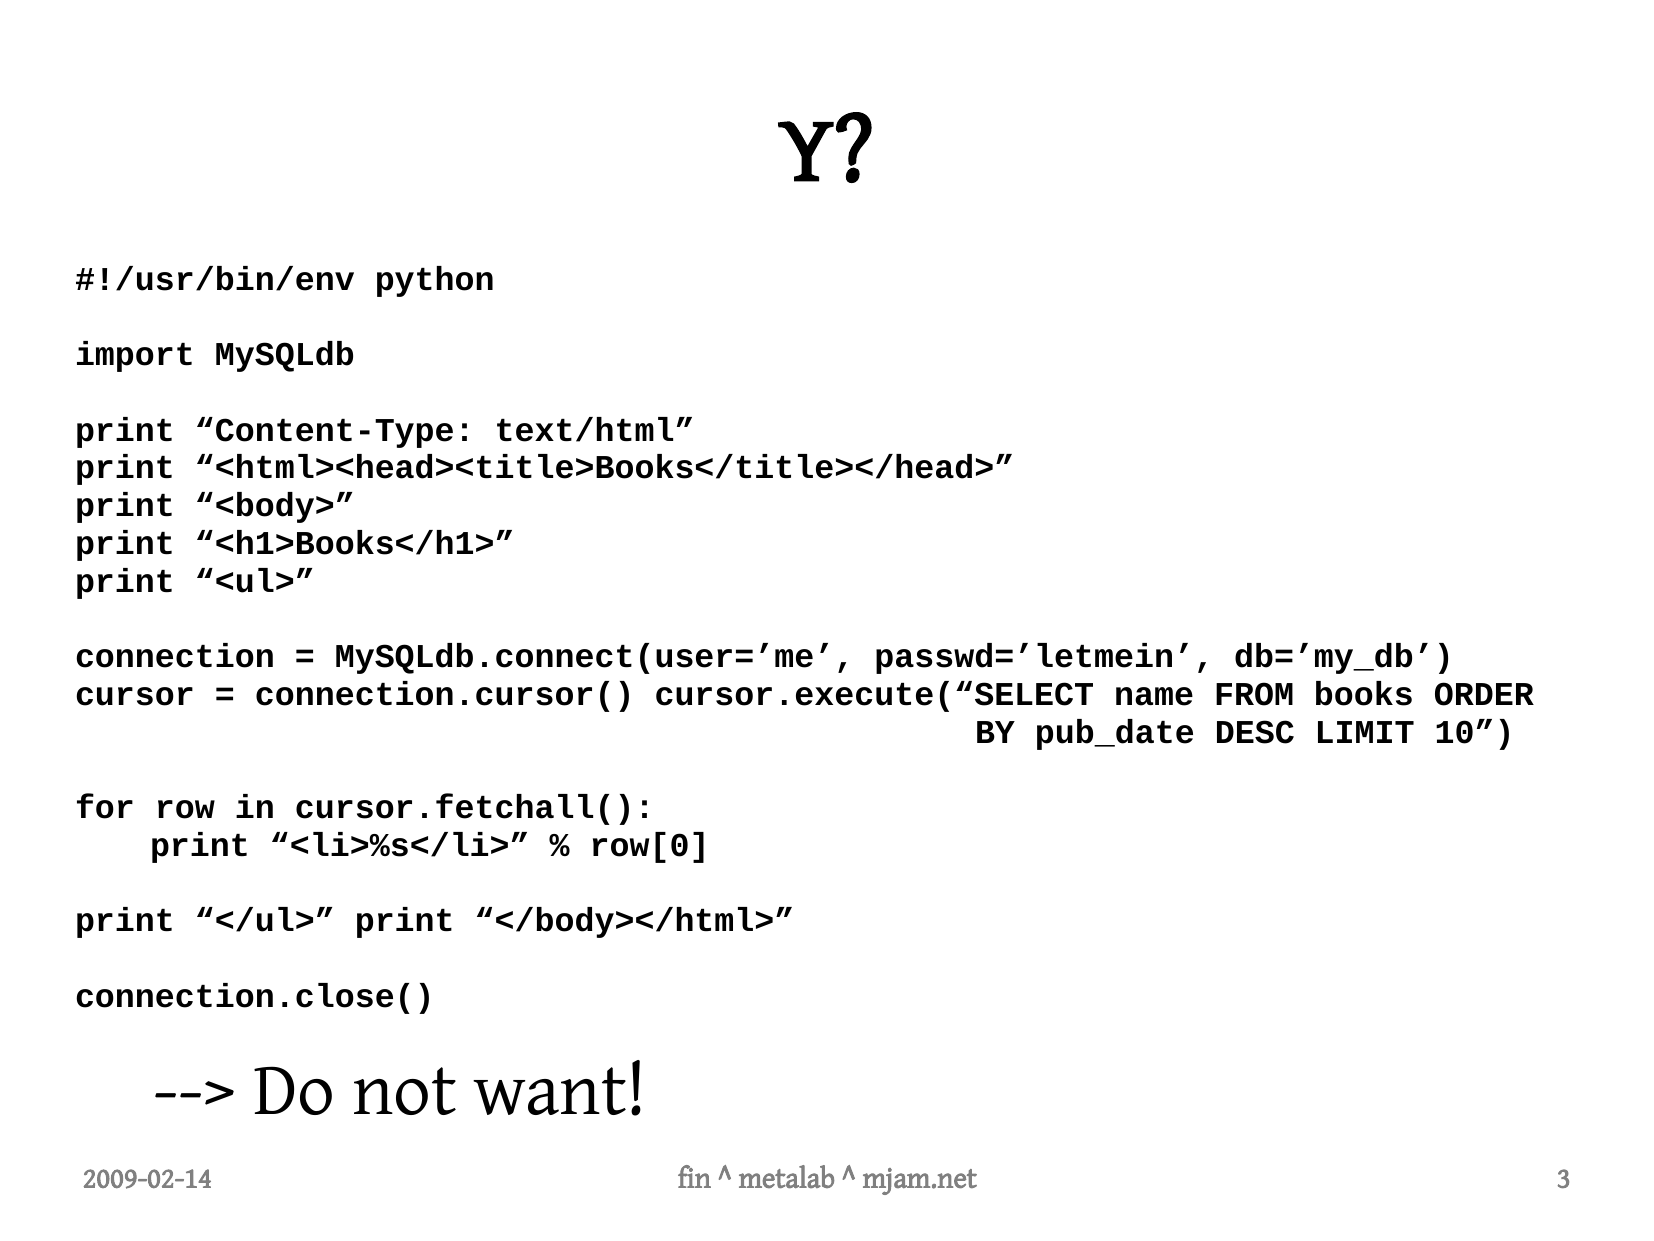

# Y?
#!/usr/bin/env python
import MySQLdb
print “Content-Type: text/html”
print “<html><head><title>Books</title></head>”
print “<body>”
print “<h1>Books</h1>”
print “<ul>”
connection = MySQLdb.connect(user=’me’, passwd=’letmein’, db=’my_db’) cursor = connection.cursor() cursor.execute(“SELECT name FROM books ORDER
 BY pub_date DESC LIMIT 10”)
for row in cursor.fetchall():
	print “<li>%s</li>” % row[0]
print “</ul>” print “</body></html>”
connection.close()
--> Do not want!
2009-02-14
fin ^ metalab ^ mjam.net
3